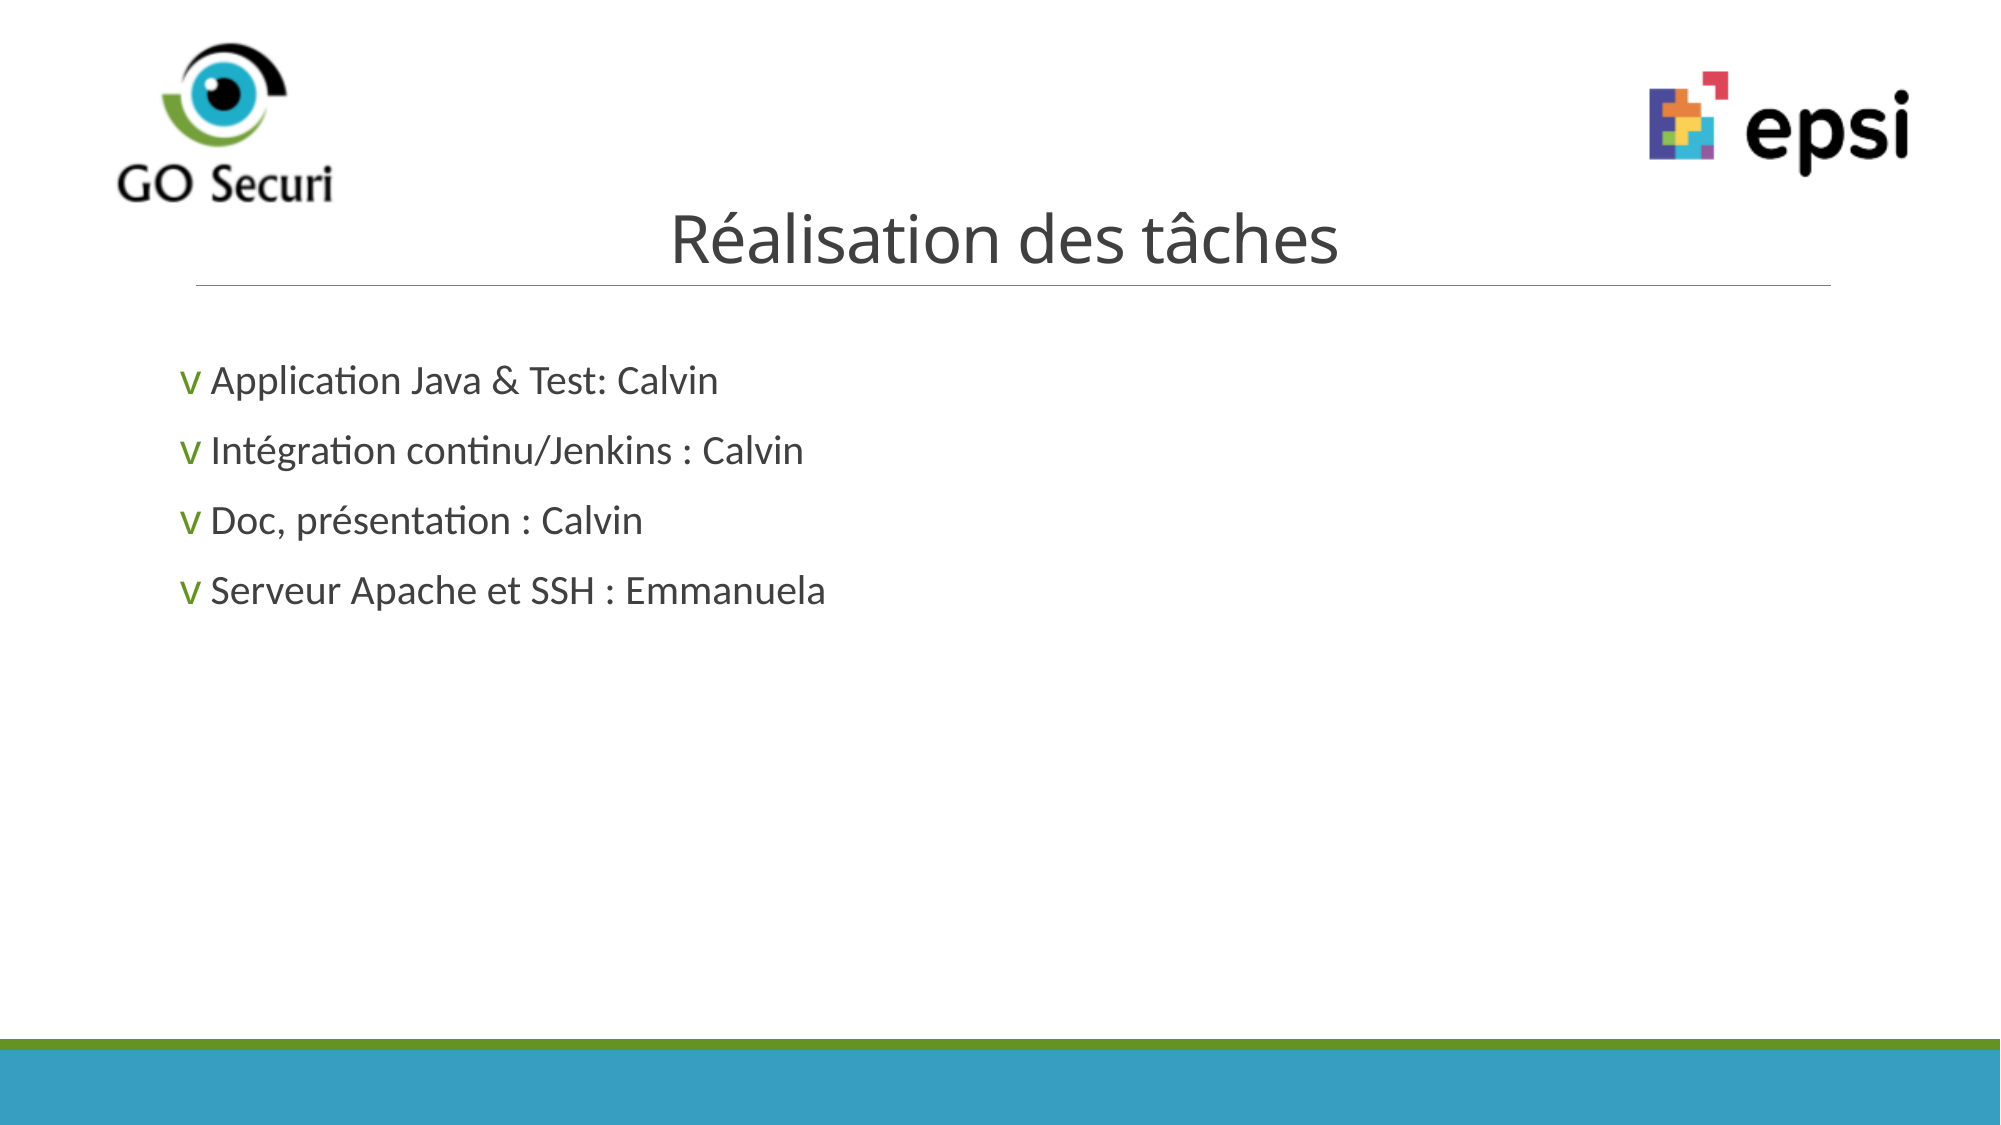

# Réalisation des tâches
 Application Java & Test: Calvin
 Intégration continu/Jenkins : Calvin
 Doc, présentation : Calvin
 Serveur Apache et SSH : Emmanuela